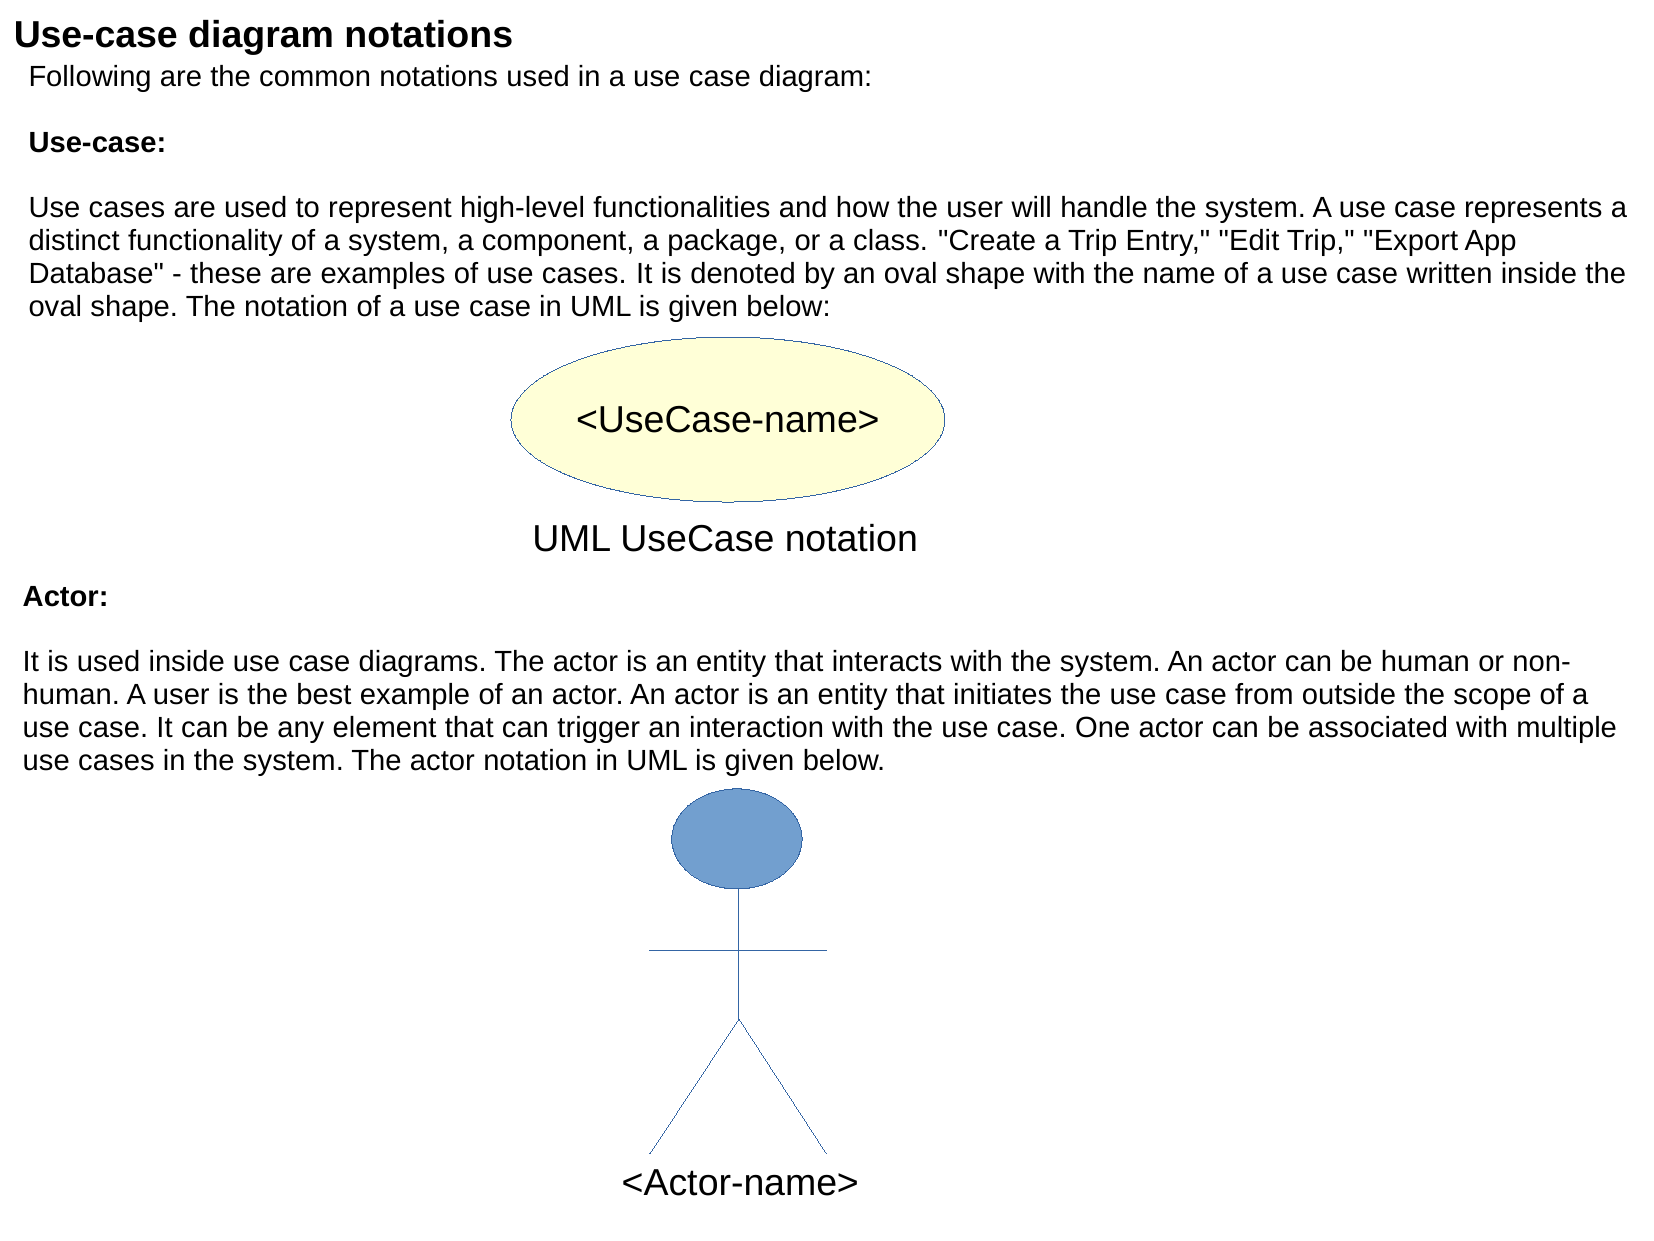

Use-case diagram notations
Following are the common notations used in a use case diagram:
Use-case:
Use cases are used to represent high-level functionalities and how the user will handle the system. A use case represents a distinct functionality of a system, a component, a package, or a class. "Create a Trip Entry," "Edit Trip," "Export App Database" - these are examples of use cases. It is denoted by an oval shape with the name of a use case written inside the oval shape. The notation of a use case in UML is given below:
<UseCase-name>
UML UseCase notation
Actor:
It is used inside use case diagrams. The actor is an entity that interacts with the system. An actor can be human or non-human. A user is the best example of an actor. An actor is an entity that initiates the use case from outside the scope of a use case. It can be any element that can trigger an interaction with the use case. One actor can be associated with multiple use cases in the system. The actor notation in UML is given below.
<Actor-name>